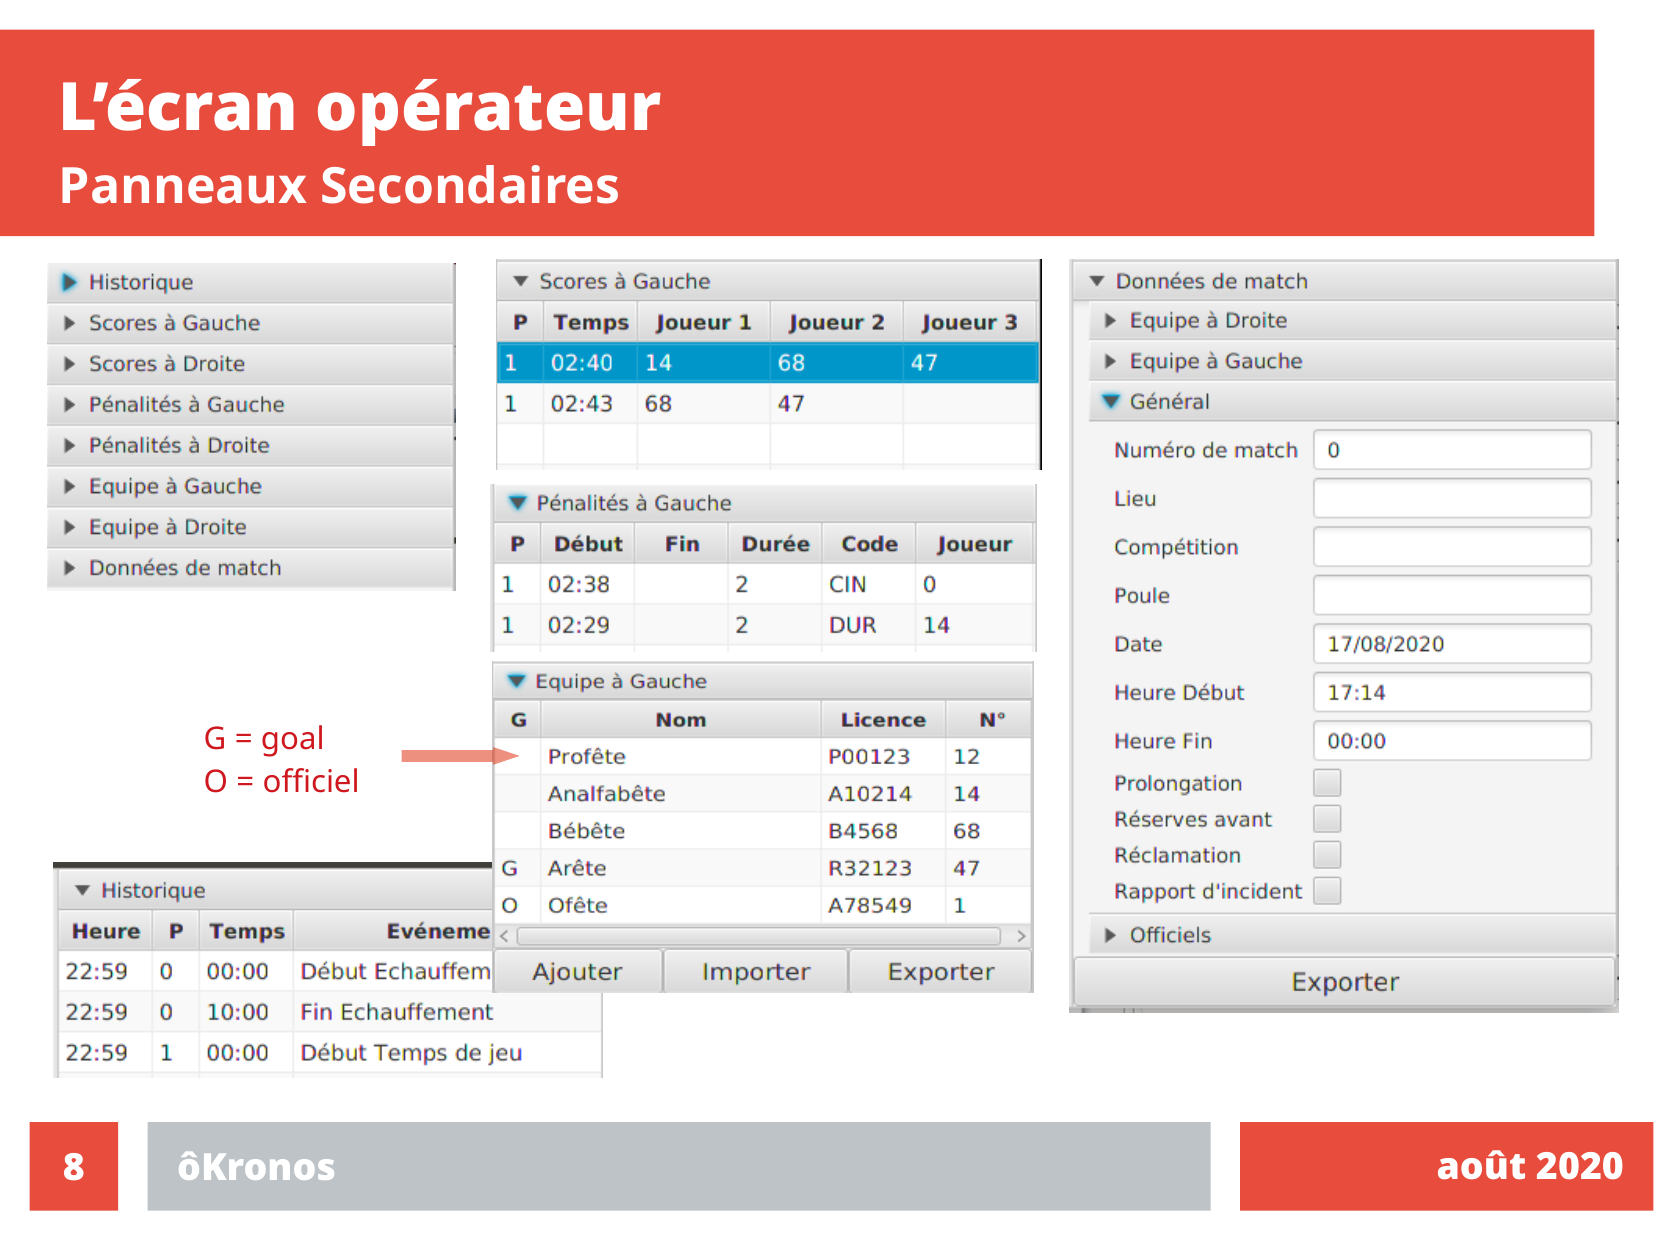

# L’écran opérateur Panneaux Secondaires
G = goal
O = officiel
8
ôKronos
août 2020